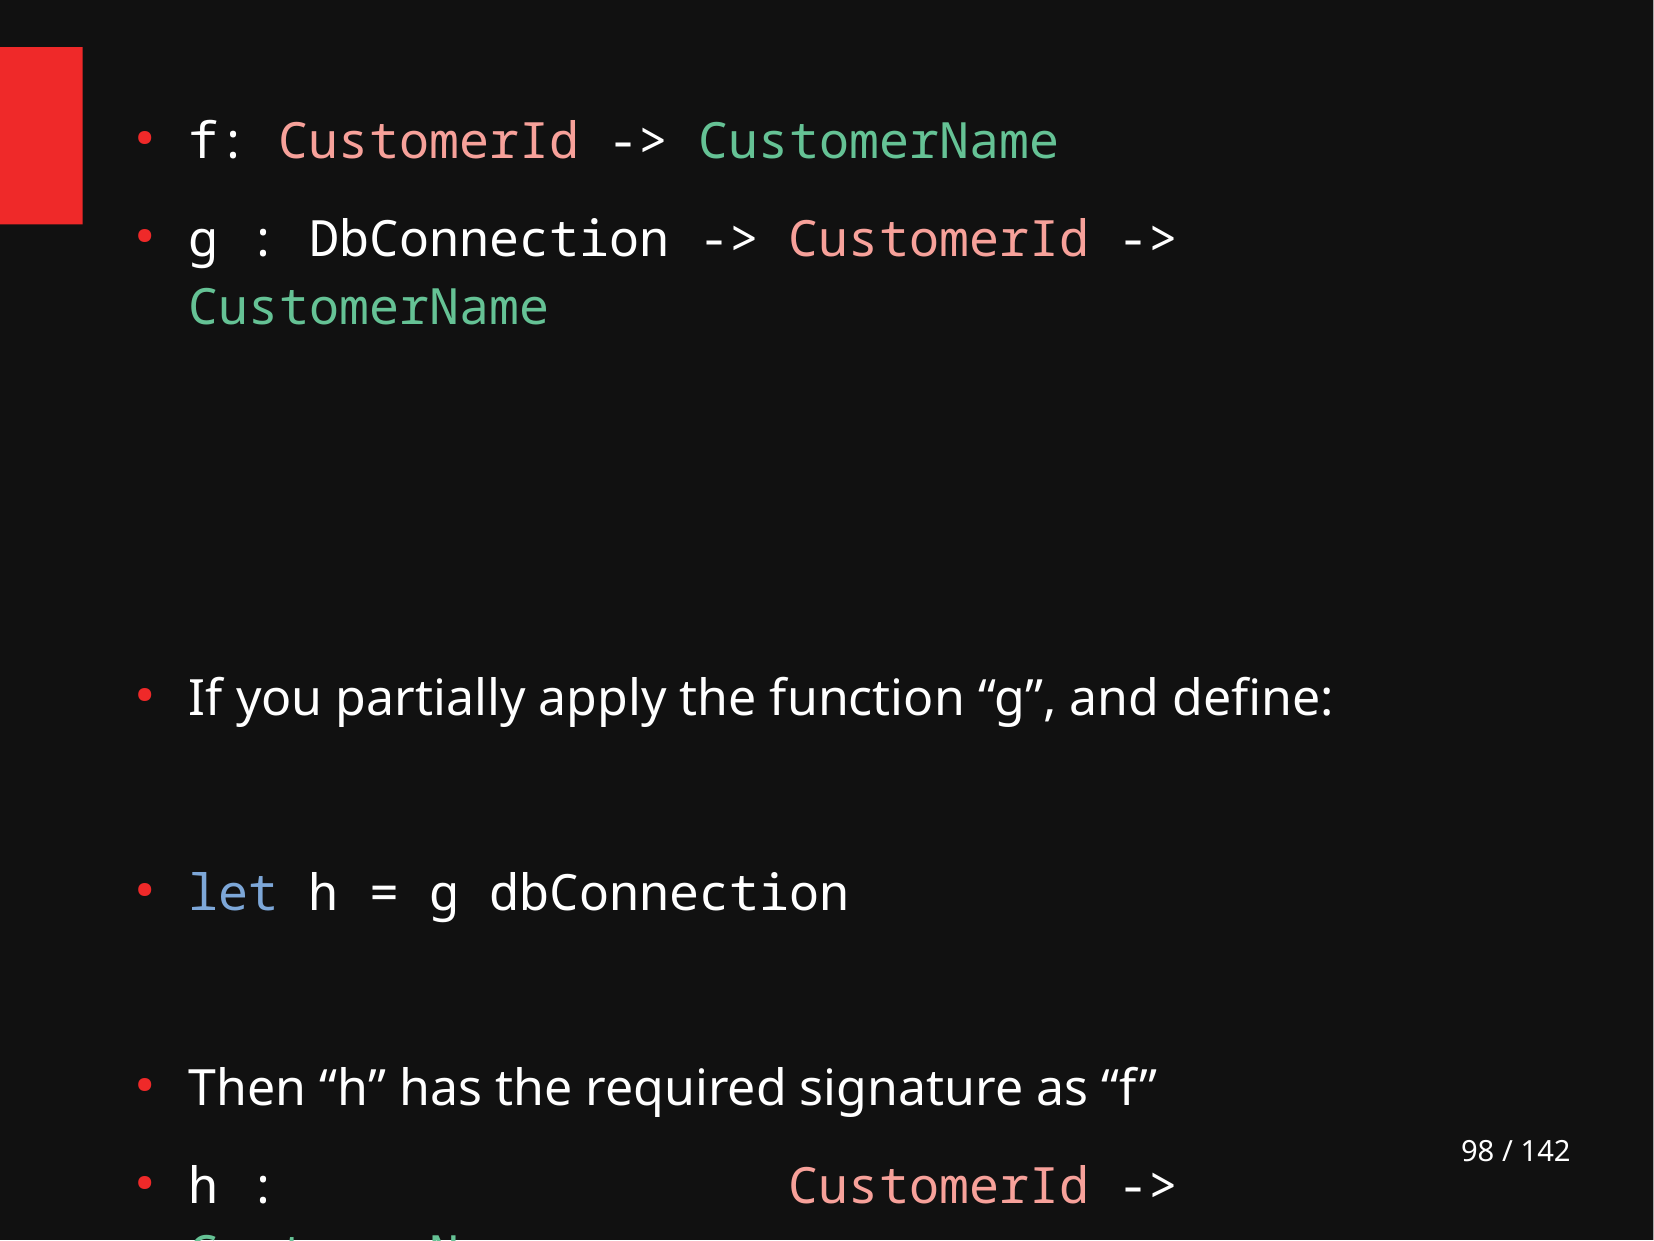

# f: CustomerId -> CustomerName
g : DbConnection -> CustomerId -> CustomerName
If you partially apply the function “g”, and define:
let h = g dbConnection
Then “h” has the required signature as “f”
h : CustomerId -> CustomerName
98